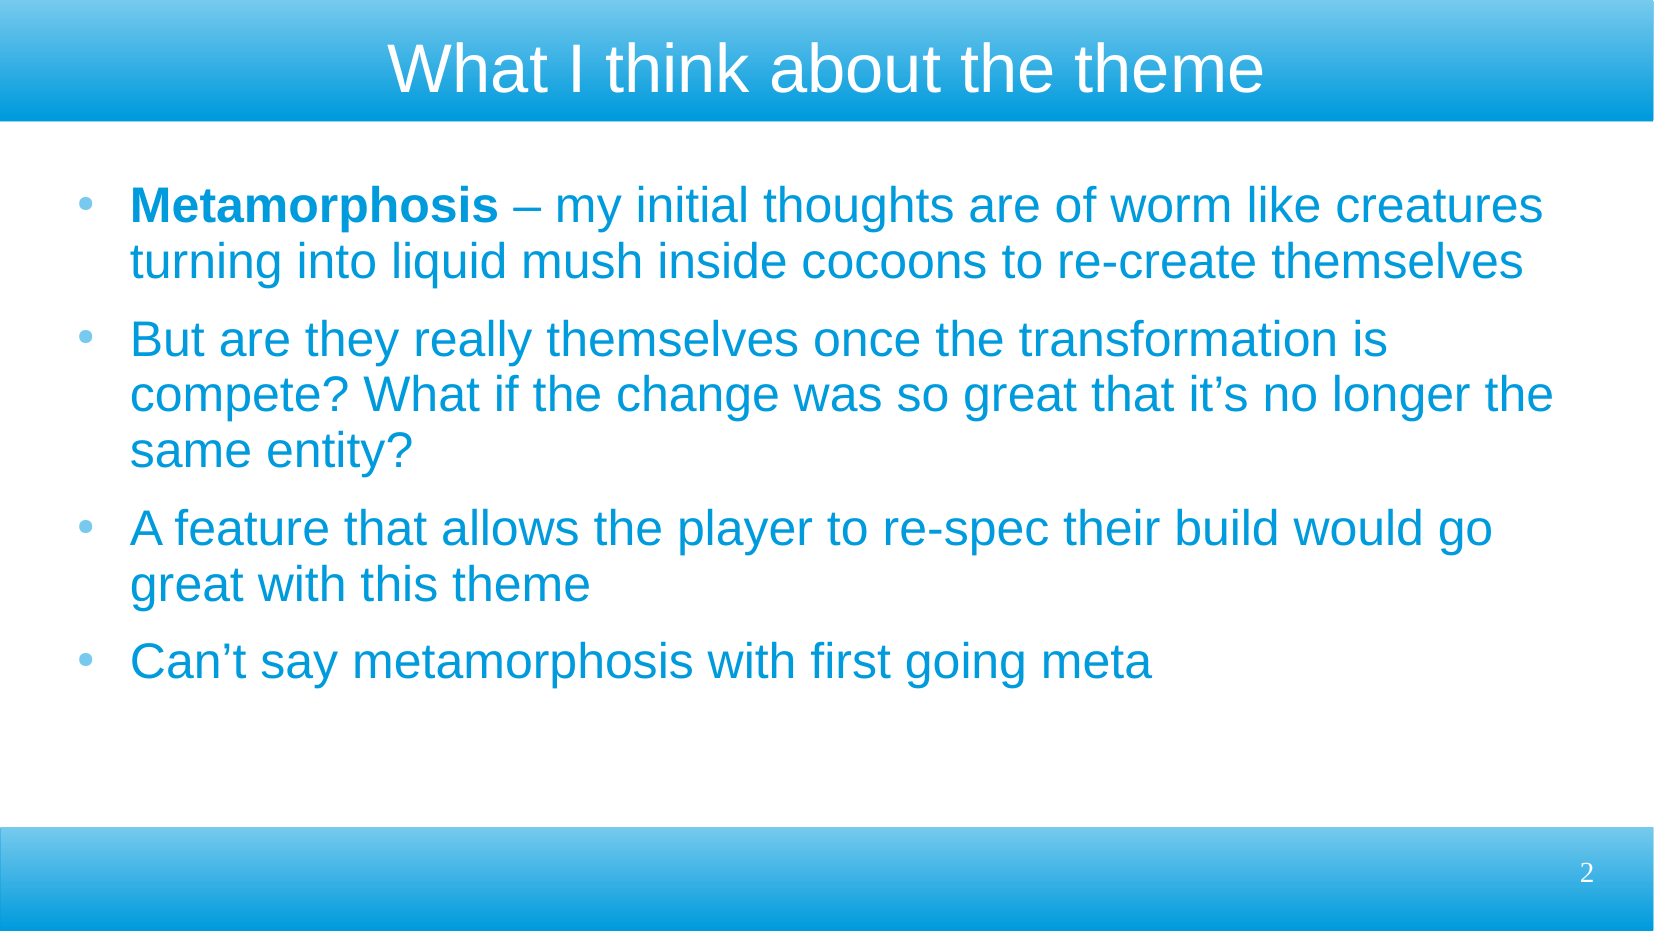

# What I think about the theme
Metamorphosis – my initial thoughts are of worm like creatures turning into liquid mush inside cocoons to re-create themselves
But are they really themselves once the transformation is compete? What if the change was so great that it’s no longer the same entity?
A feature that allows the player to re-spec their build would go great with this theme
Can’t say metamorphosis with first going meta
2